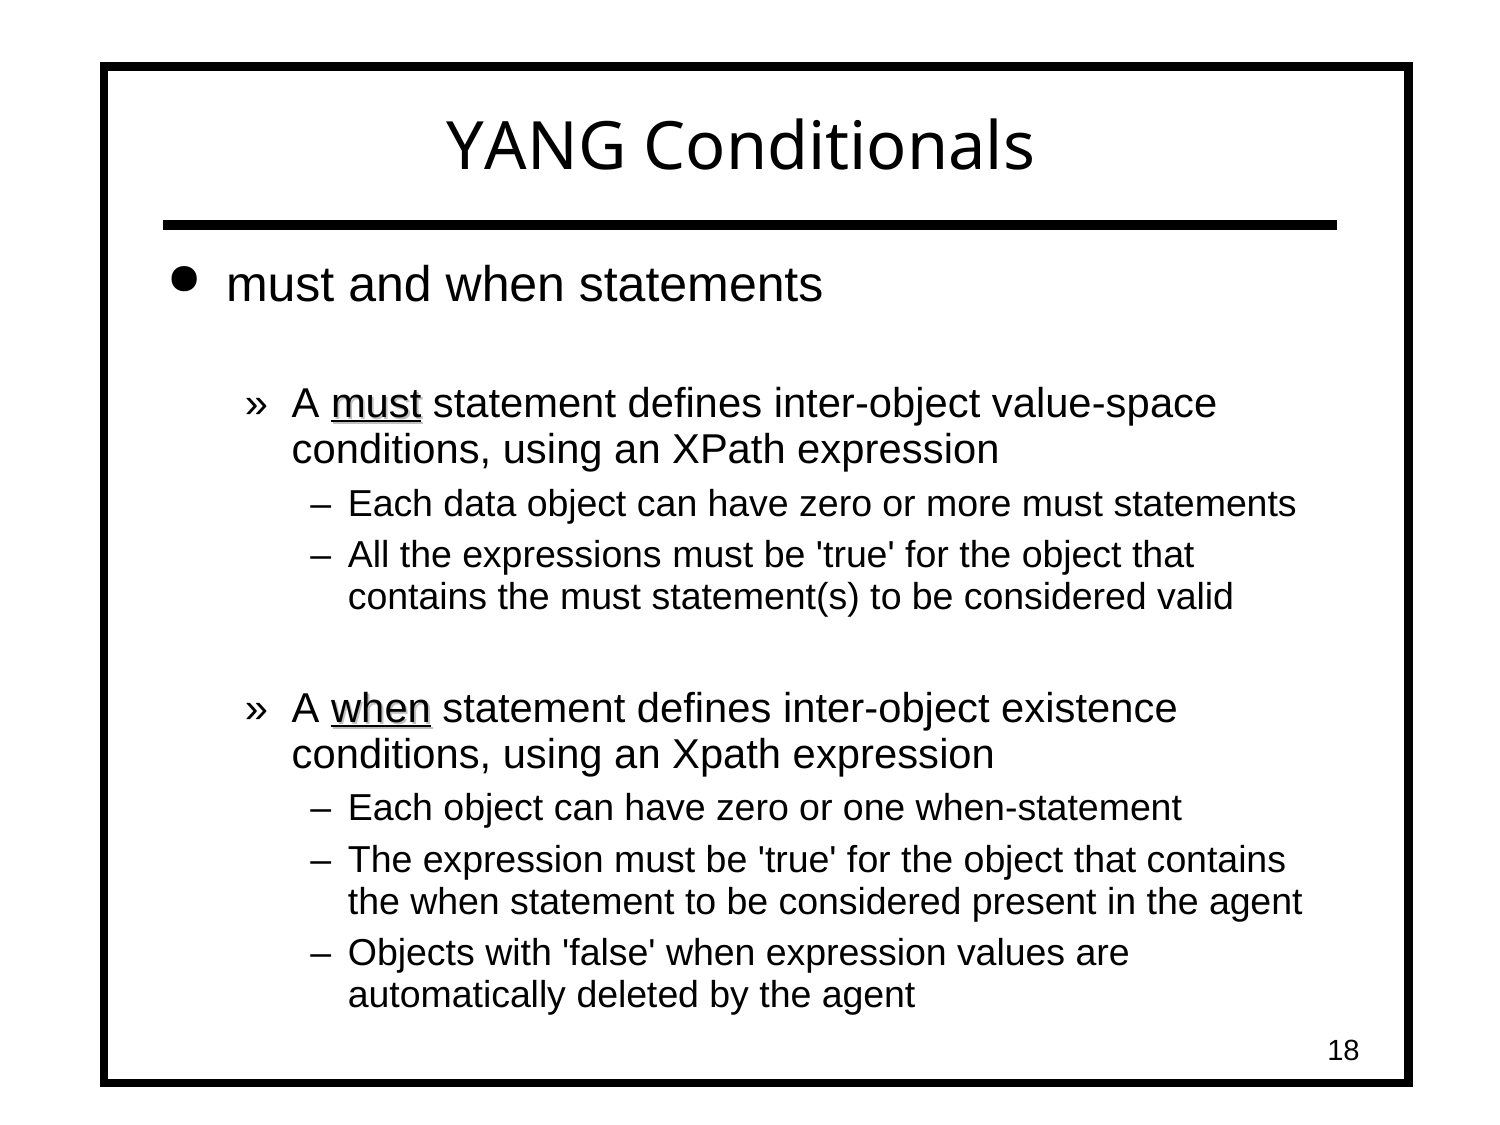

# YANG Conditionals
must and when statements
A must statement defines inter-object value-space conditions, using an XPath expression
Each data object can have zero or more must statements
All the expressions must be 'true' for the object that contains the must statement(s) to be considered valid
A when statement defines inter-object existence conditions, using an Xpath expression
Each object can have zero or one when-statement
The expression must be 'true' for the object that contains the when statement to be considered present in the agent
Objects with 'false' when expression values are automatically deleted by the agent
18